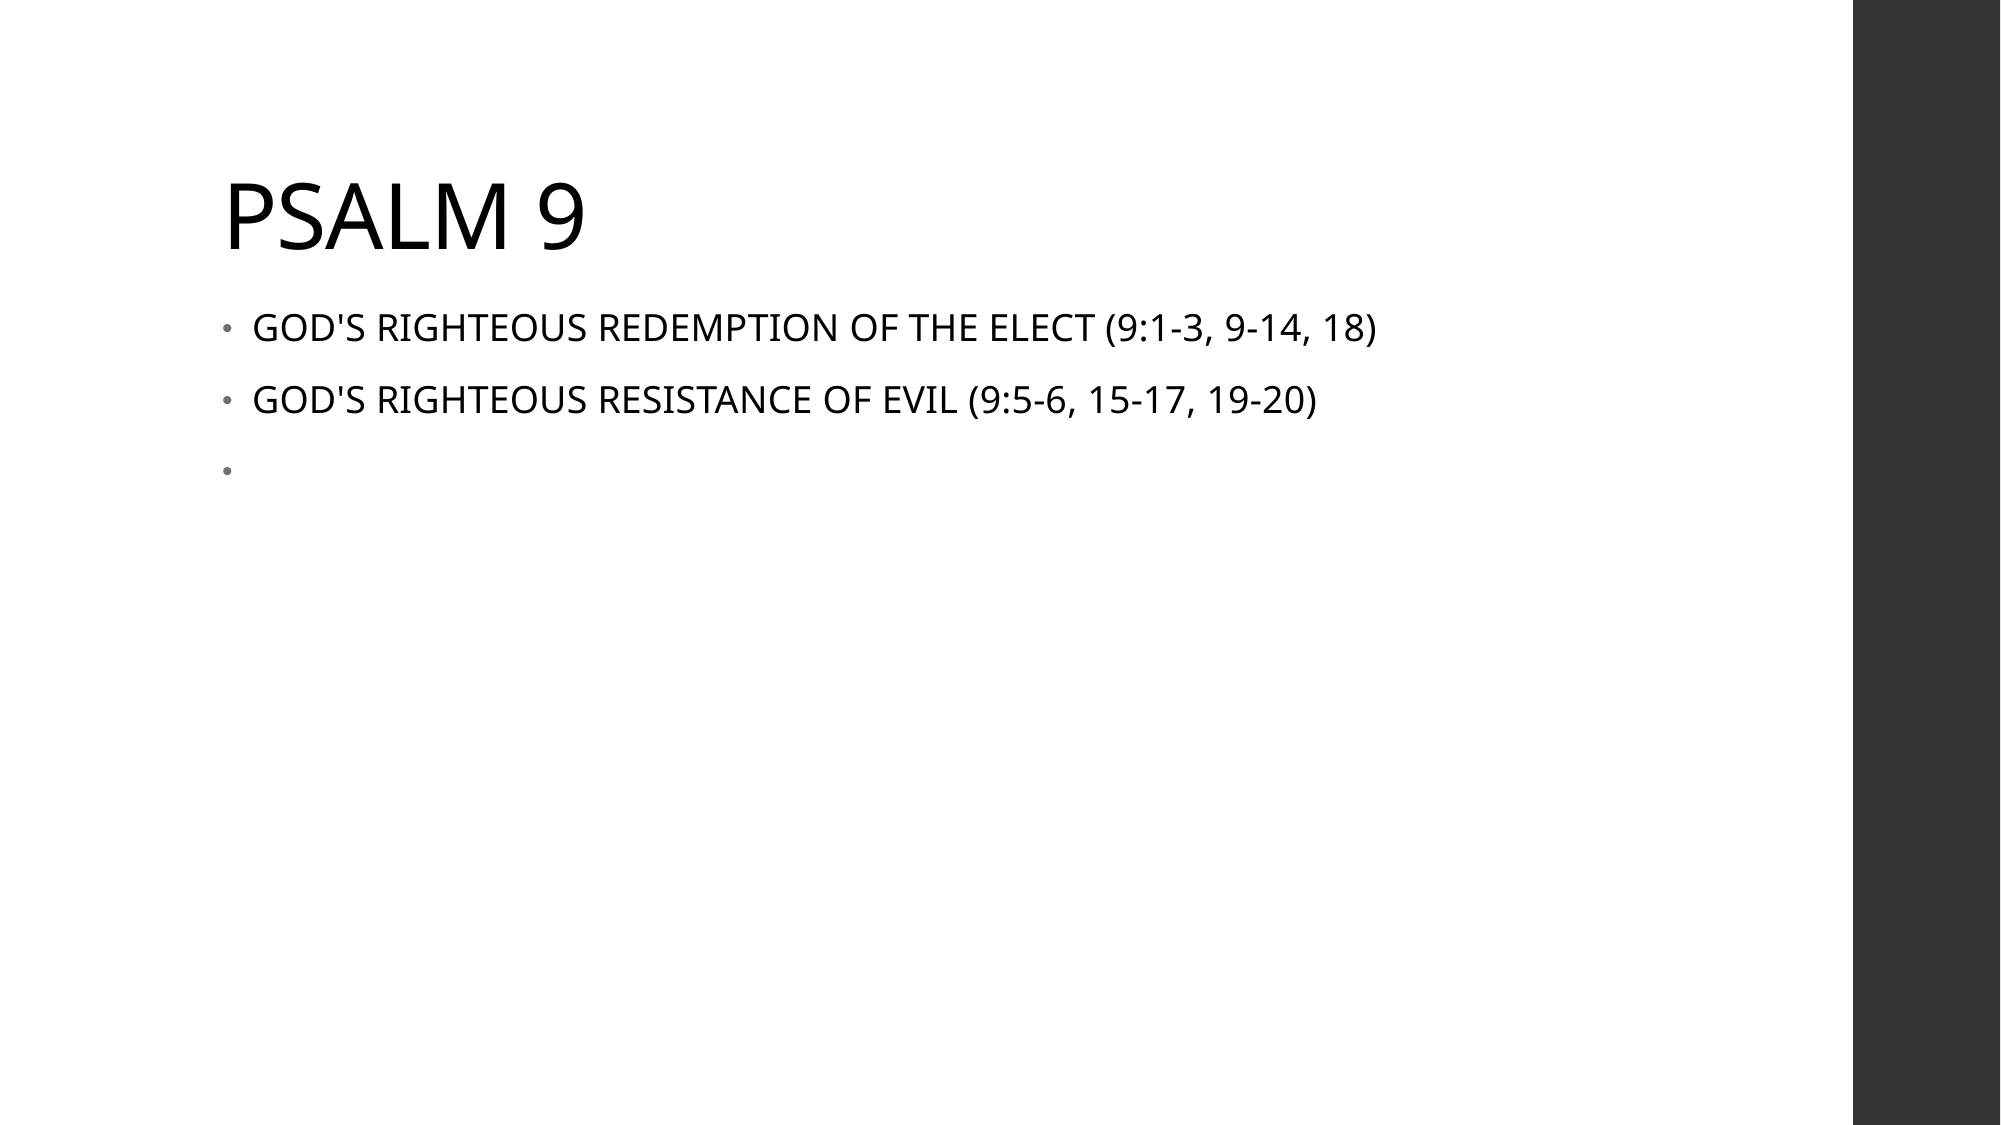

# PSALM 9
GOD'S RIGHTEOUS REDEMPTION OF THE ELECT (9:1-3, 9-14, 18)
GOD'S RIGHTEOUS RESISTANCE OF EVIL (9:5-6, 15-17, 19-20)